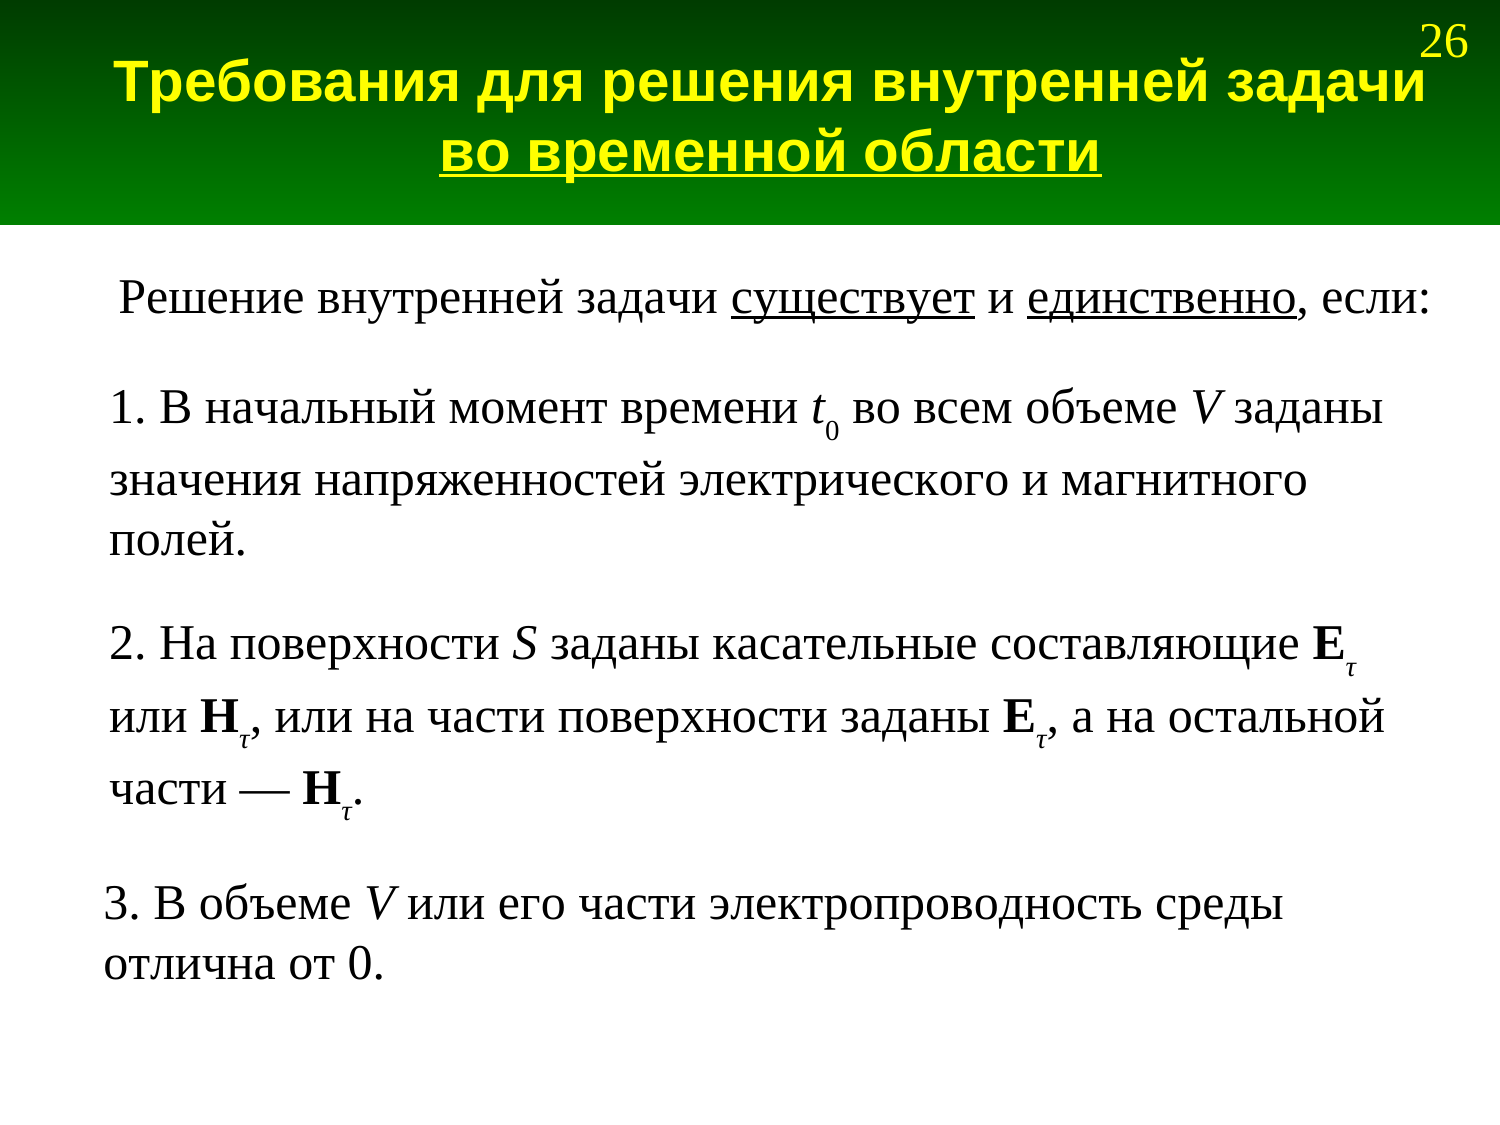

# Требования для решения внутренней задачи во временной области
Решение внутренней задачи существует и единственно, если:
1. В начальный момент времени t0 во всем объеме V заданы значения напряженностей электрического и магнитного полей.
2. На поверхности S заданы касательные составляющие Eτ или Hτ, или на части поверхности заданы Eτ, а на остальной части — Hτ.
3. В объеме V или его части электропроводность среды отлична от 0.